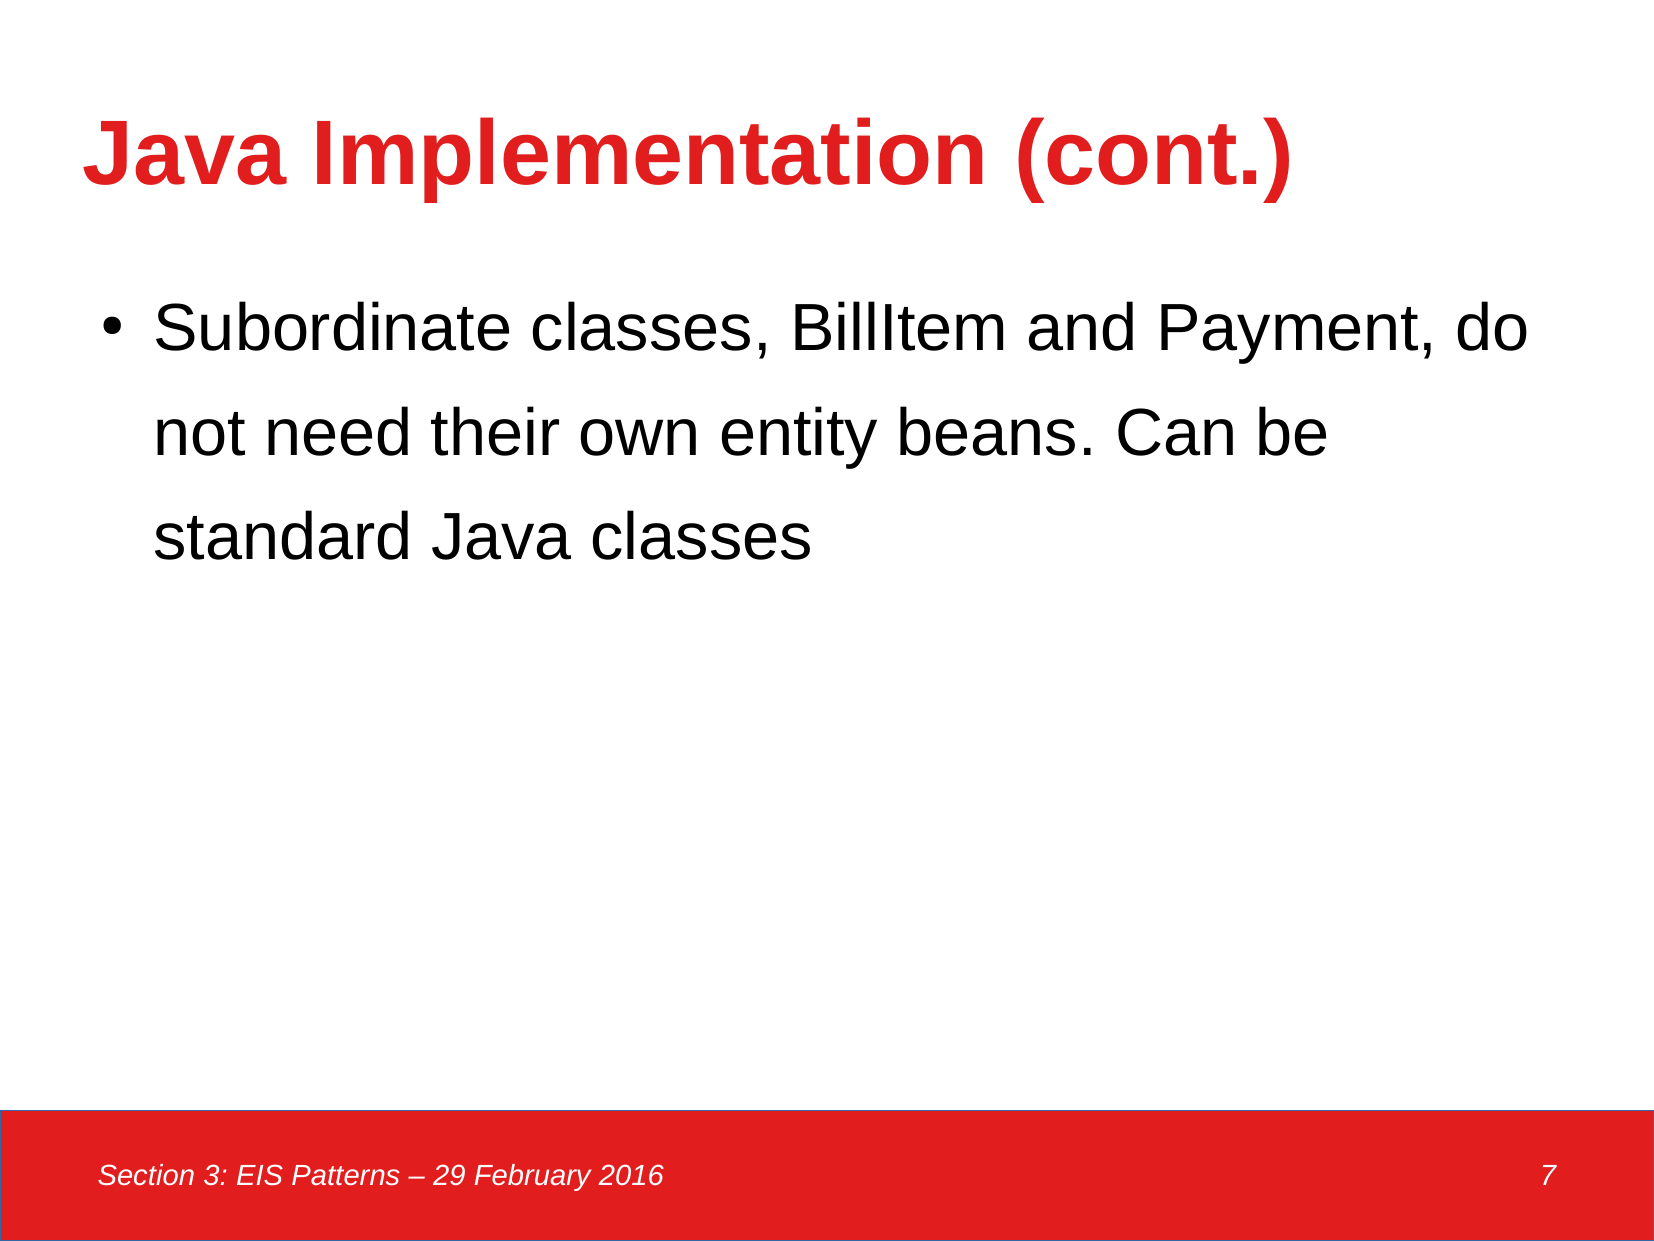

# Java Implementation (cont.)
Subordinate classes, BillItem and Payment, do not need their own entity beans. Can be standard Java classes